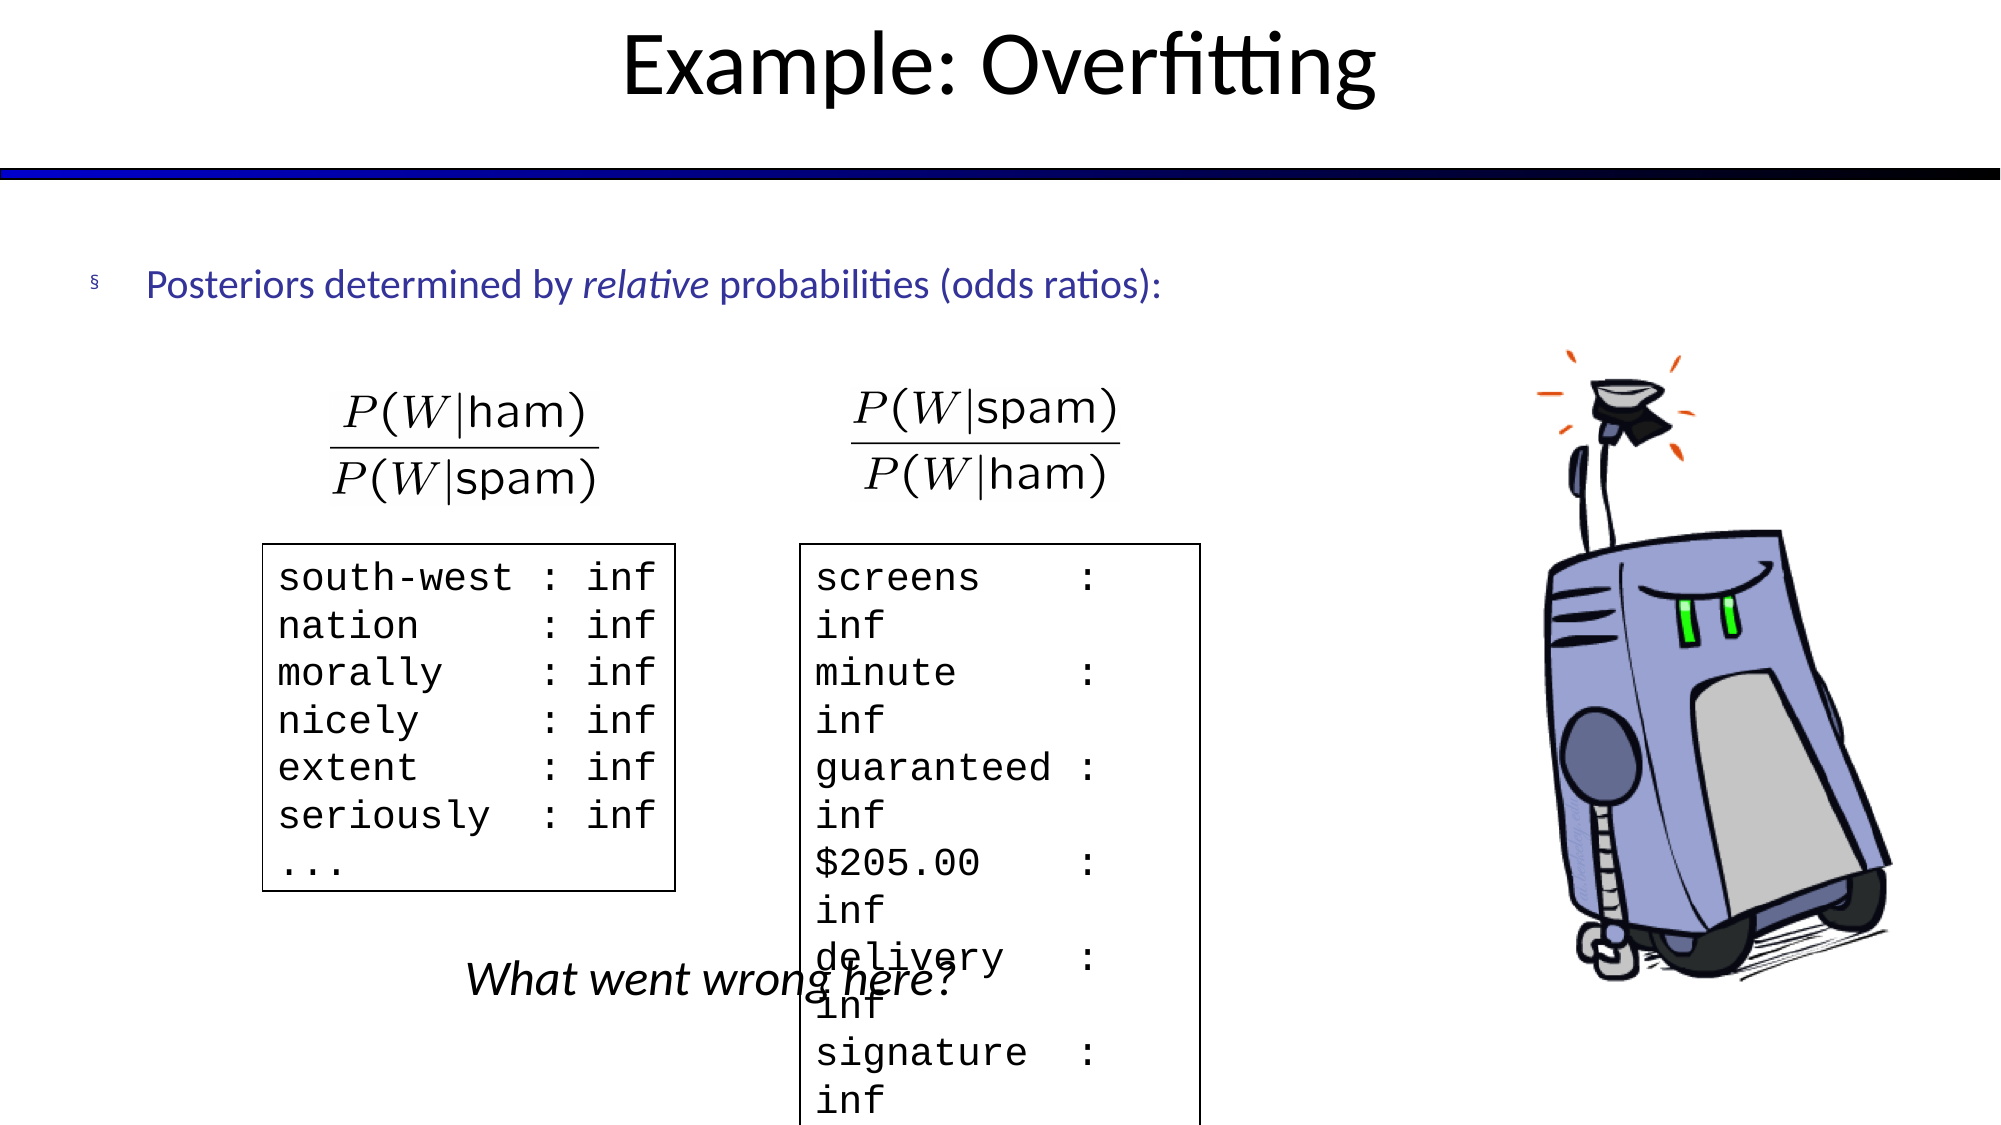

# Example: Overfitting
Posteriors determined by relative probabilities (odds ratios):
south-west : inf
nation : inf
morally : inf
nicely : inf
extent : inf
seriously : inf
...
screens : inf
minute : inf
guaranteed : inf
$205.00 : inf
delivery : inf
signature : inf
...
What went wrong here?